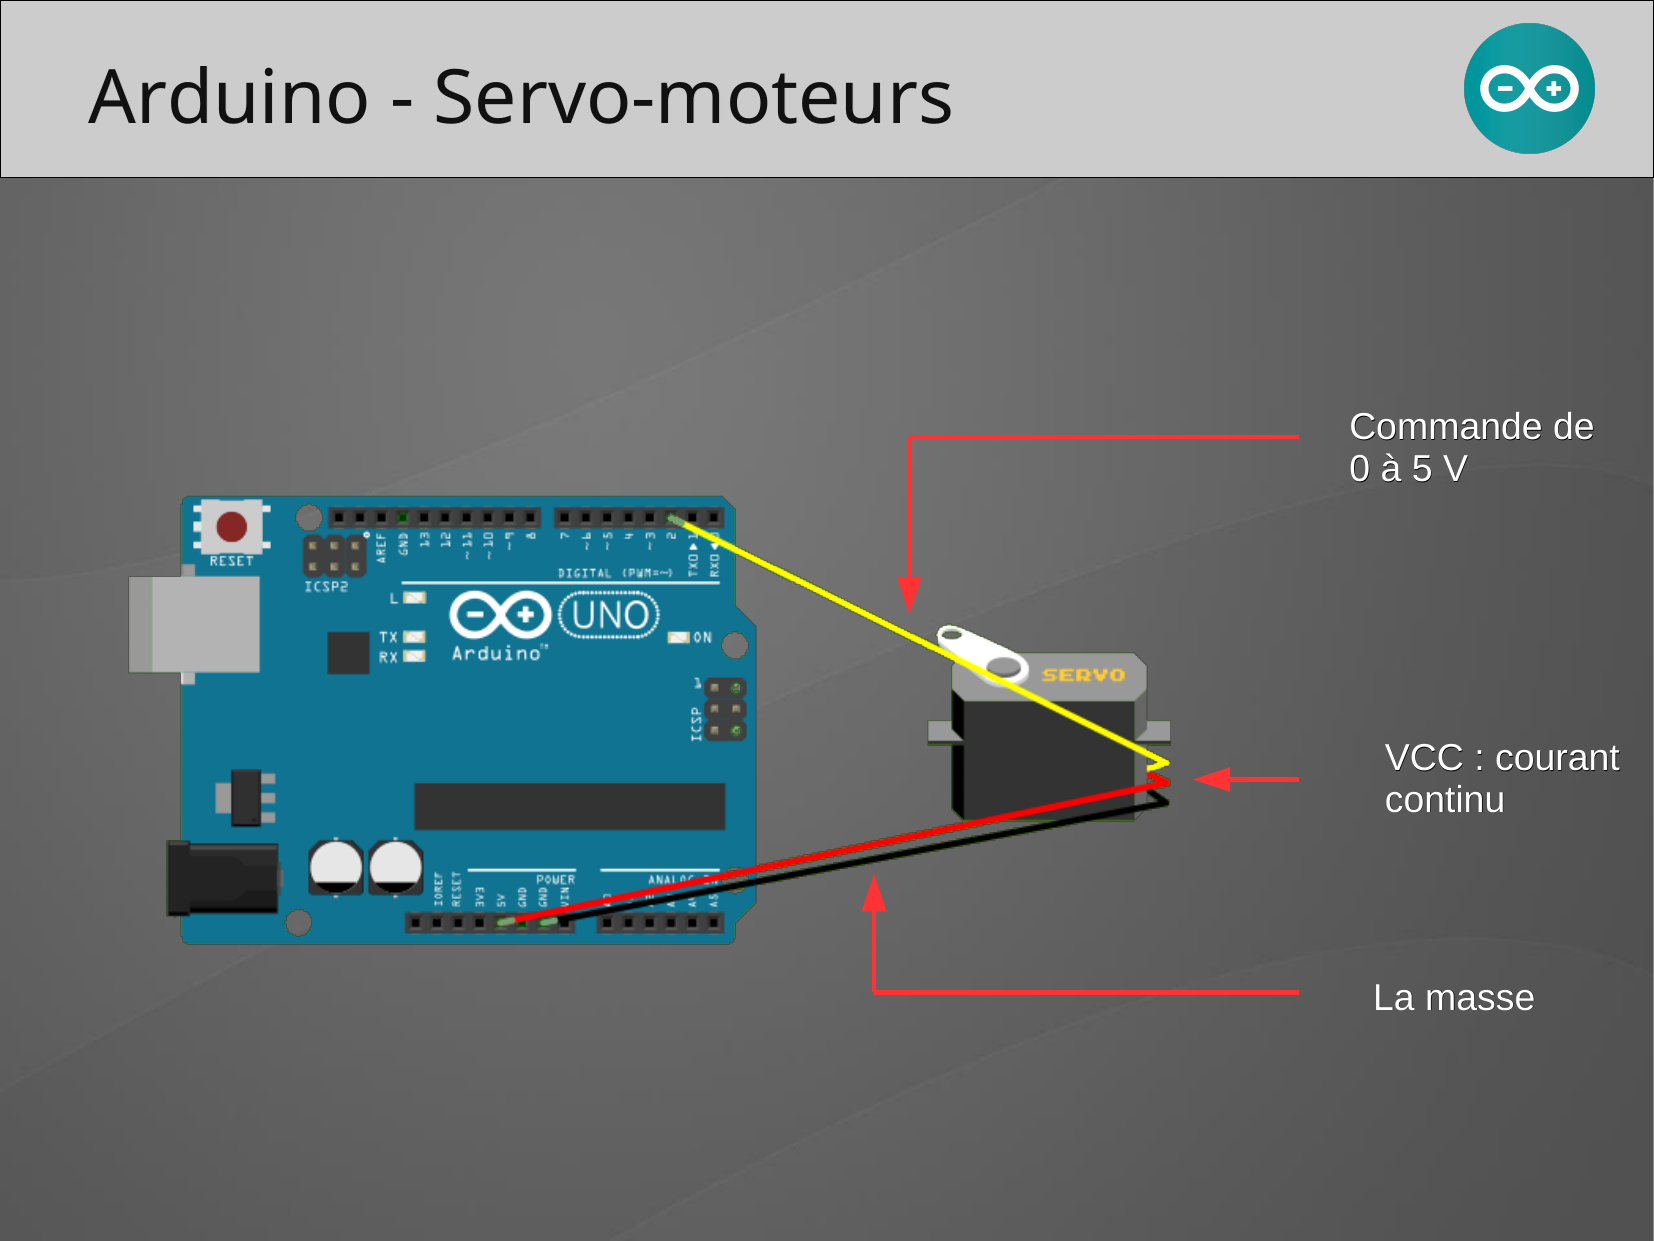

Arduino - Servo-moteurs
Commande de 0 à 5 V
VCC : courant continu
La masse